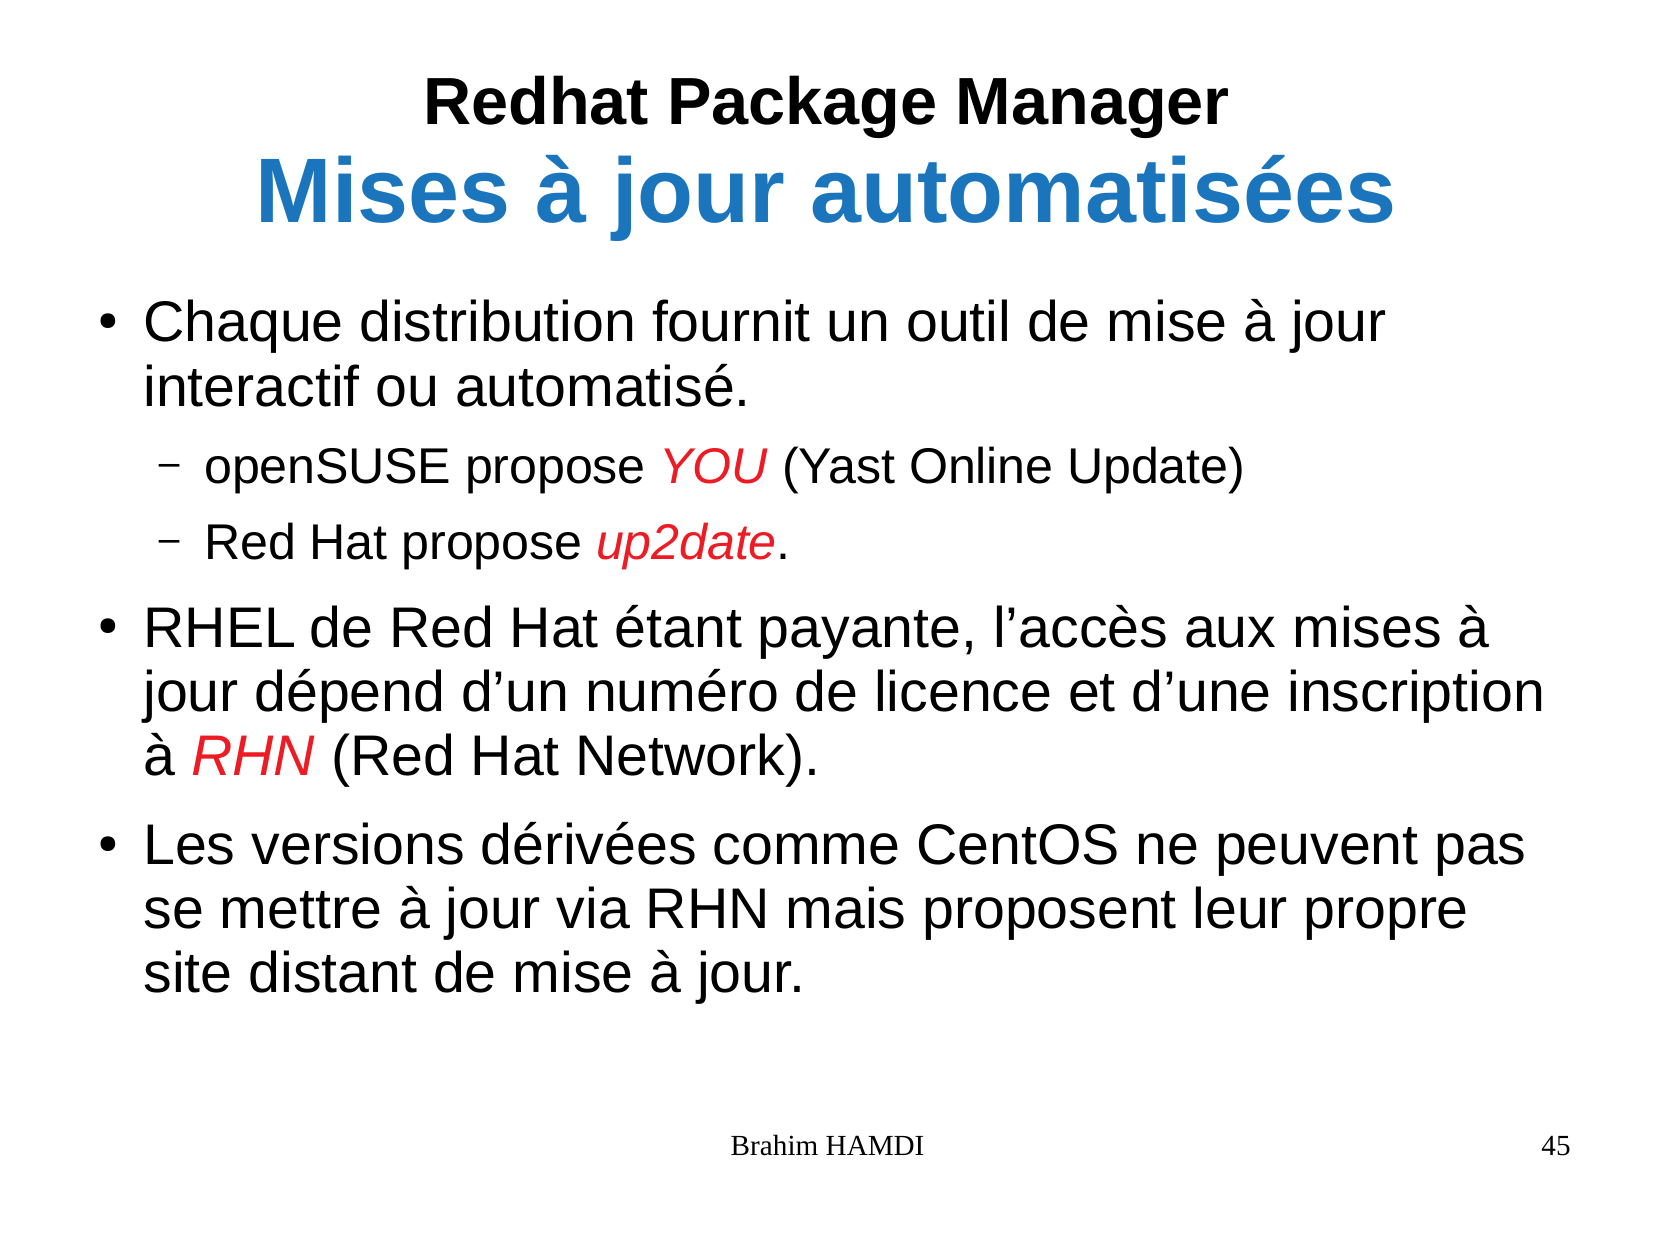

# Redhat Package Manager Mises à jour automatisées
Chaque distribution fournit un outil de mise à jour interactif ou automatisé.
openSUSE propose YOU (Yast Online Update)
Red Hat propose up2date.
RHEL de Red Hat étant payante, l’accès aux mises à jour dépend d’un numéro de licence et d’une inscription à RHN (Red Hat Network).
Les versions dérivées comme CentOS ne peuvent pas se mettre à jour via RHN mais proposent leur propre site distant de mise à jour.
Brahim HAMDI
45